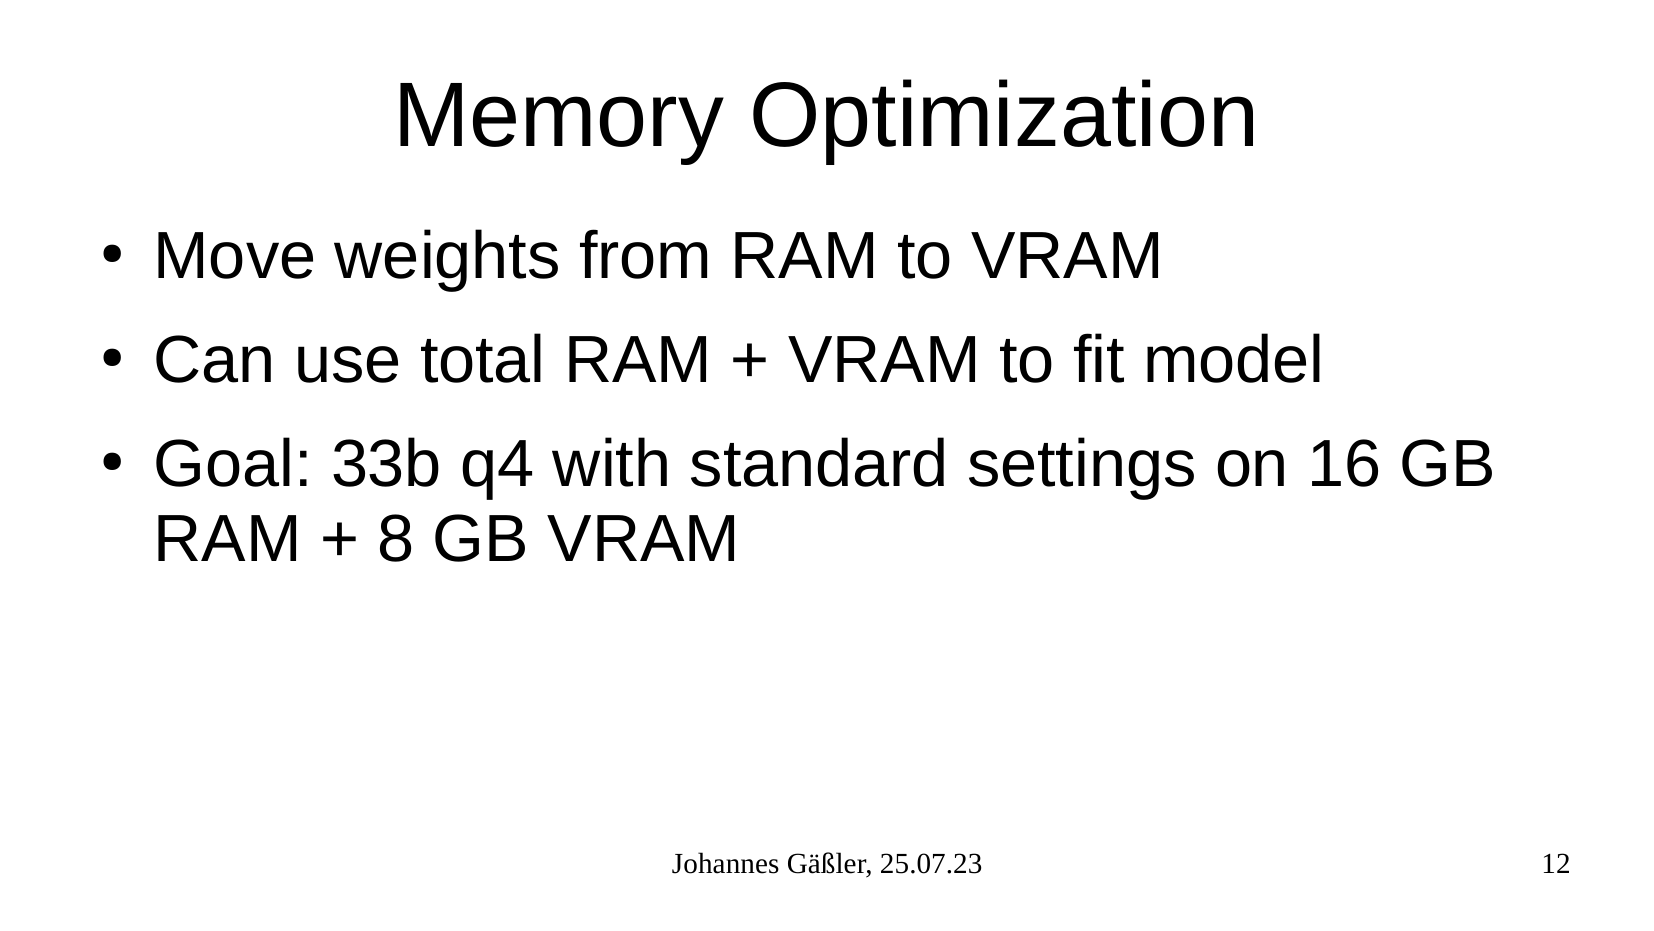

# Memory Optimization
Move weights from RAM to VRAM
Can use total RAM + VRAM to fit model
Goal: 33b q4 with standard settings on 16 GB RAM + 8 GB VRAM
Johannes Gäßler, 25.07.23
12